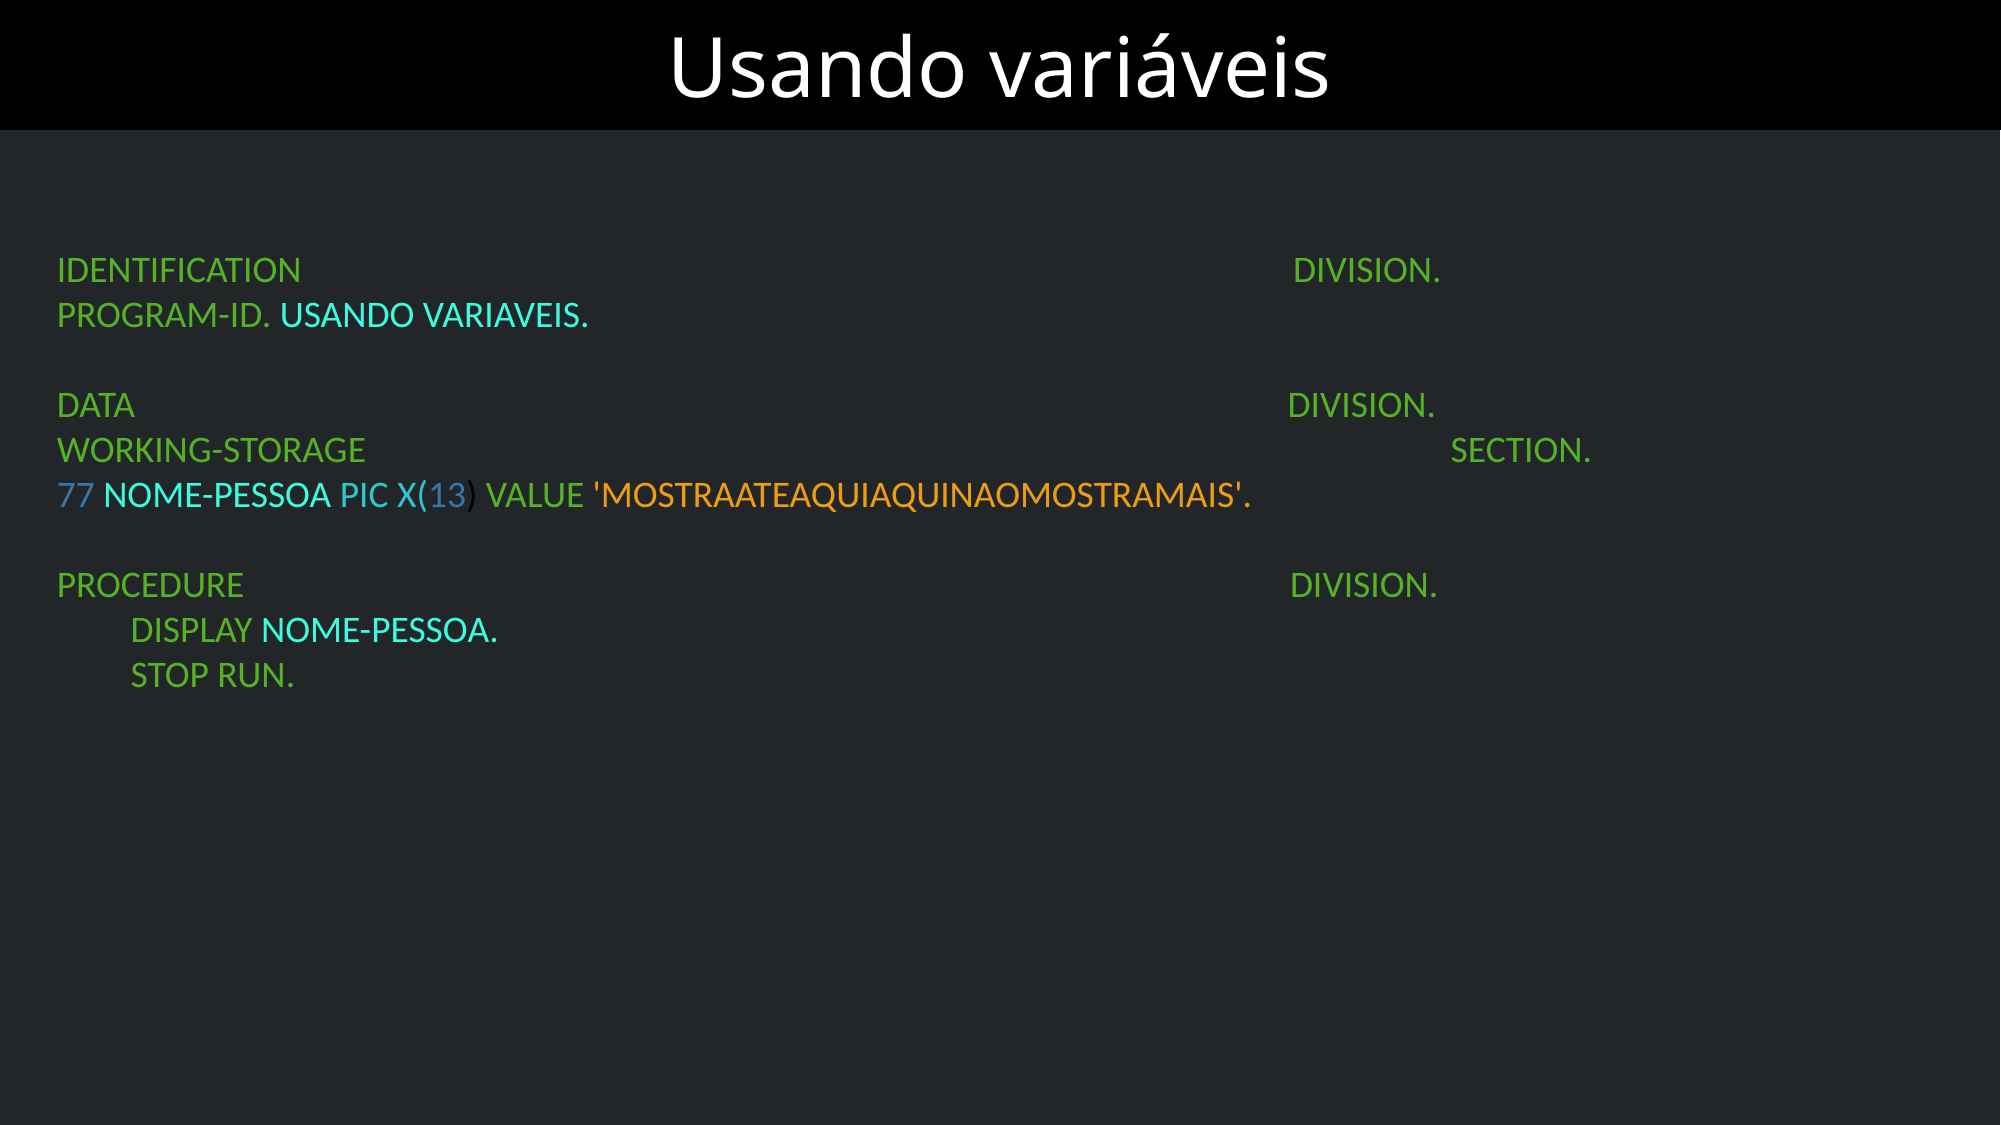

Usando variáveis
IDENTIFICATION DIVISION.
PROGRAM-ID. USANDO VARIAVEIS.
DATA DIVISION.
WORKING-STORAGE SECTION.
77 NOME-PESSOA PIC X(13) VALUE 'MOSTRAATEAQUIAQUINAOMOSTRAMAIS'.
PROCEDURE DIVISION.
	DISPLAY NOME-PESSOA.
	STOP RUN.